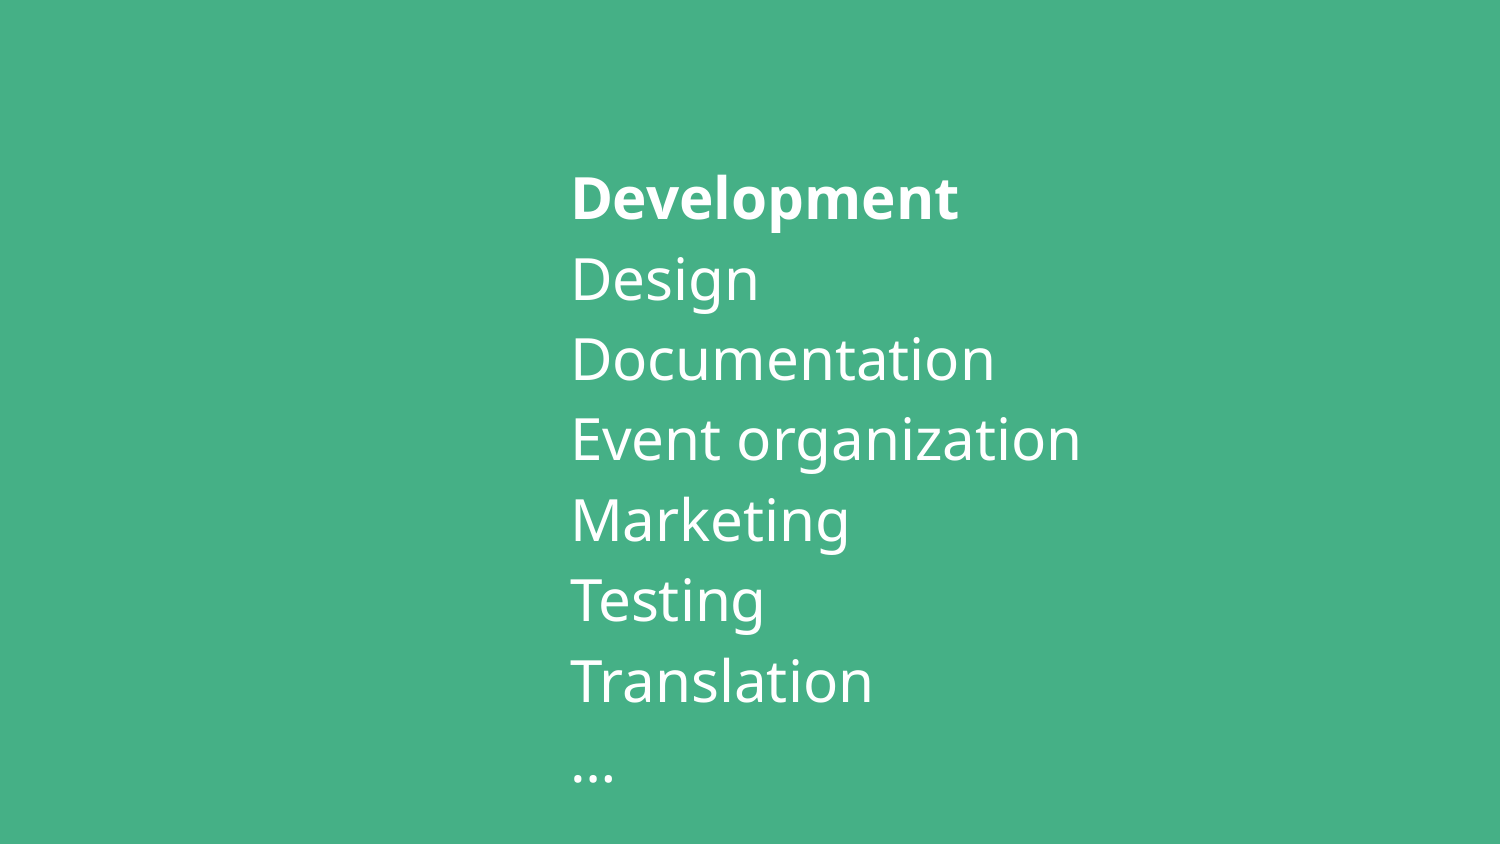

# Development Design Documentation Event organization Marketing Testing Translation …